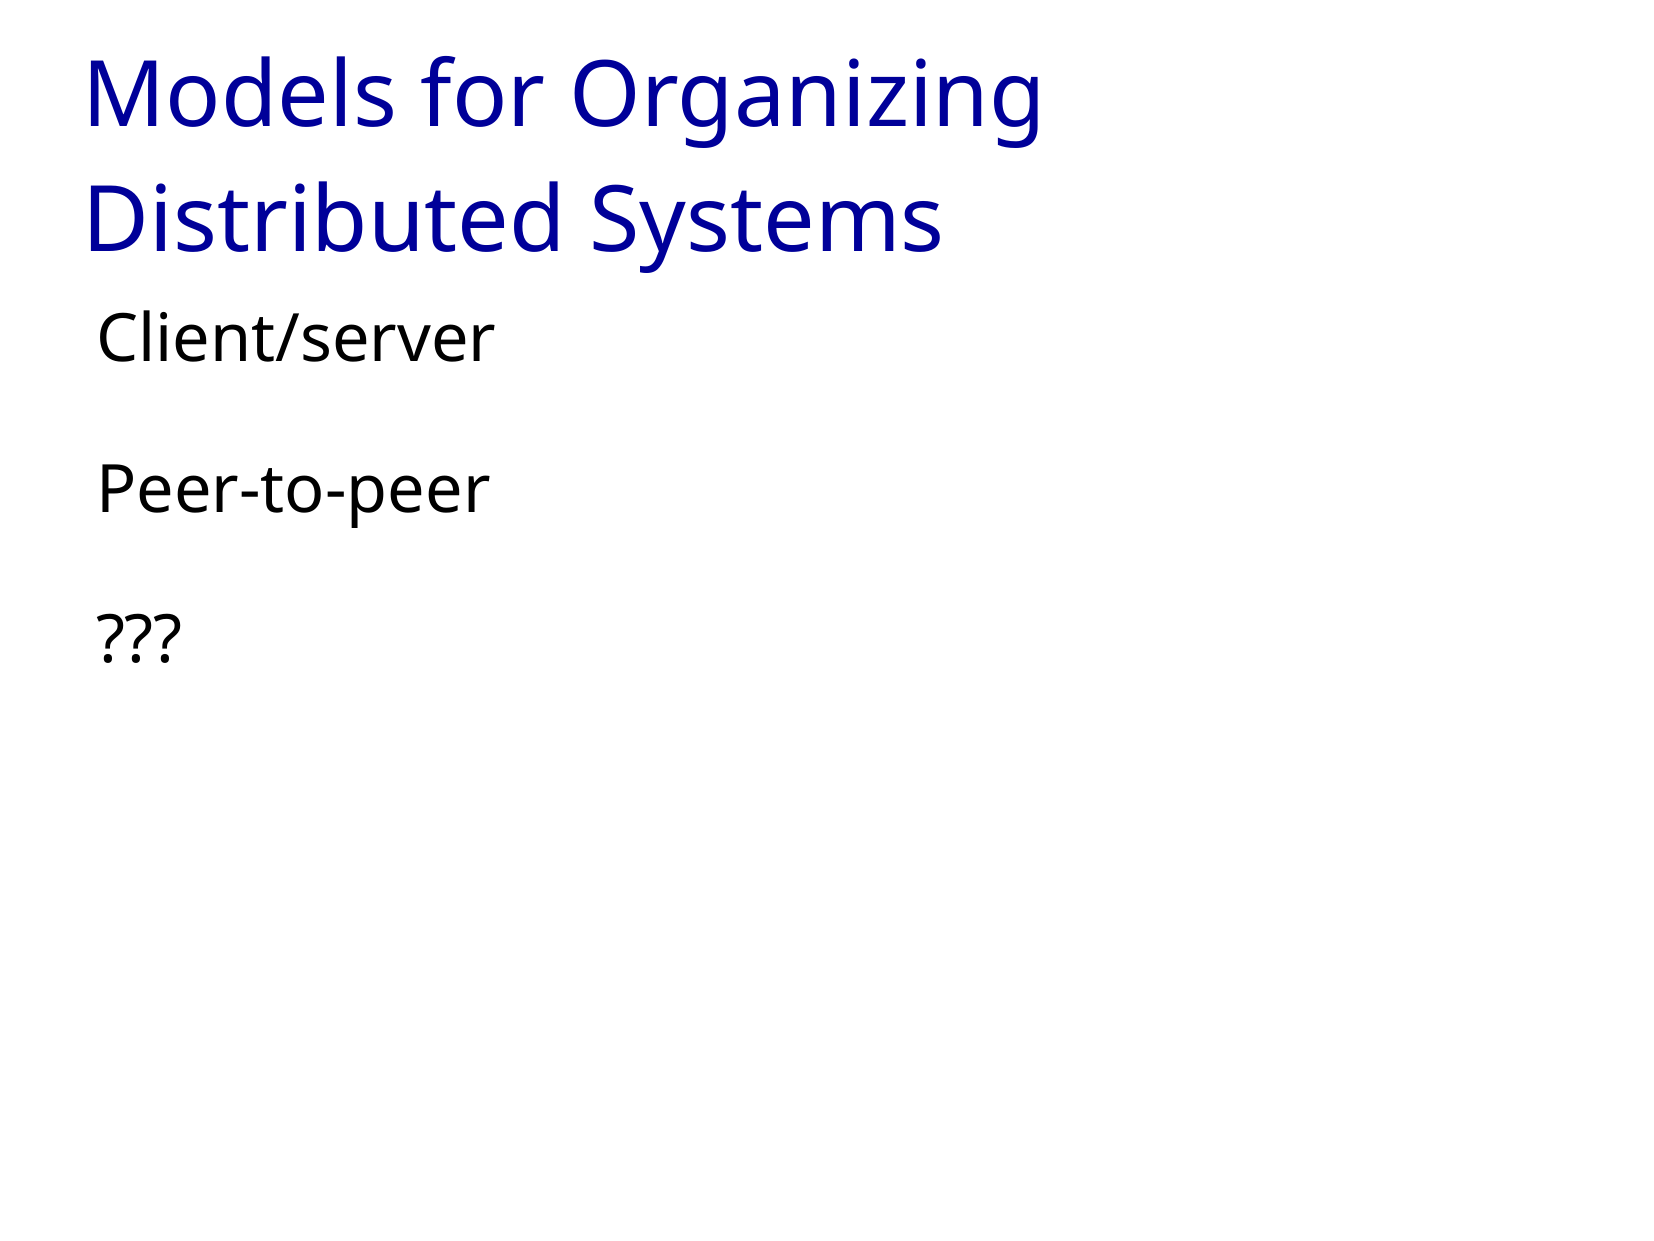

# Models for Organizing Distributed Systems
Client/server
Peer-to-peer
???